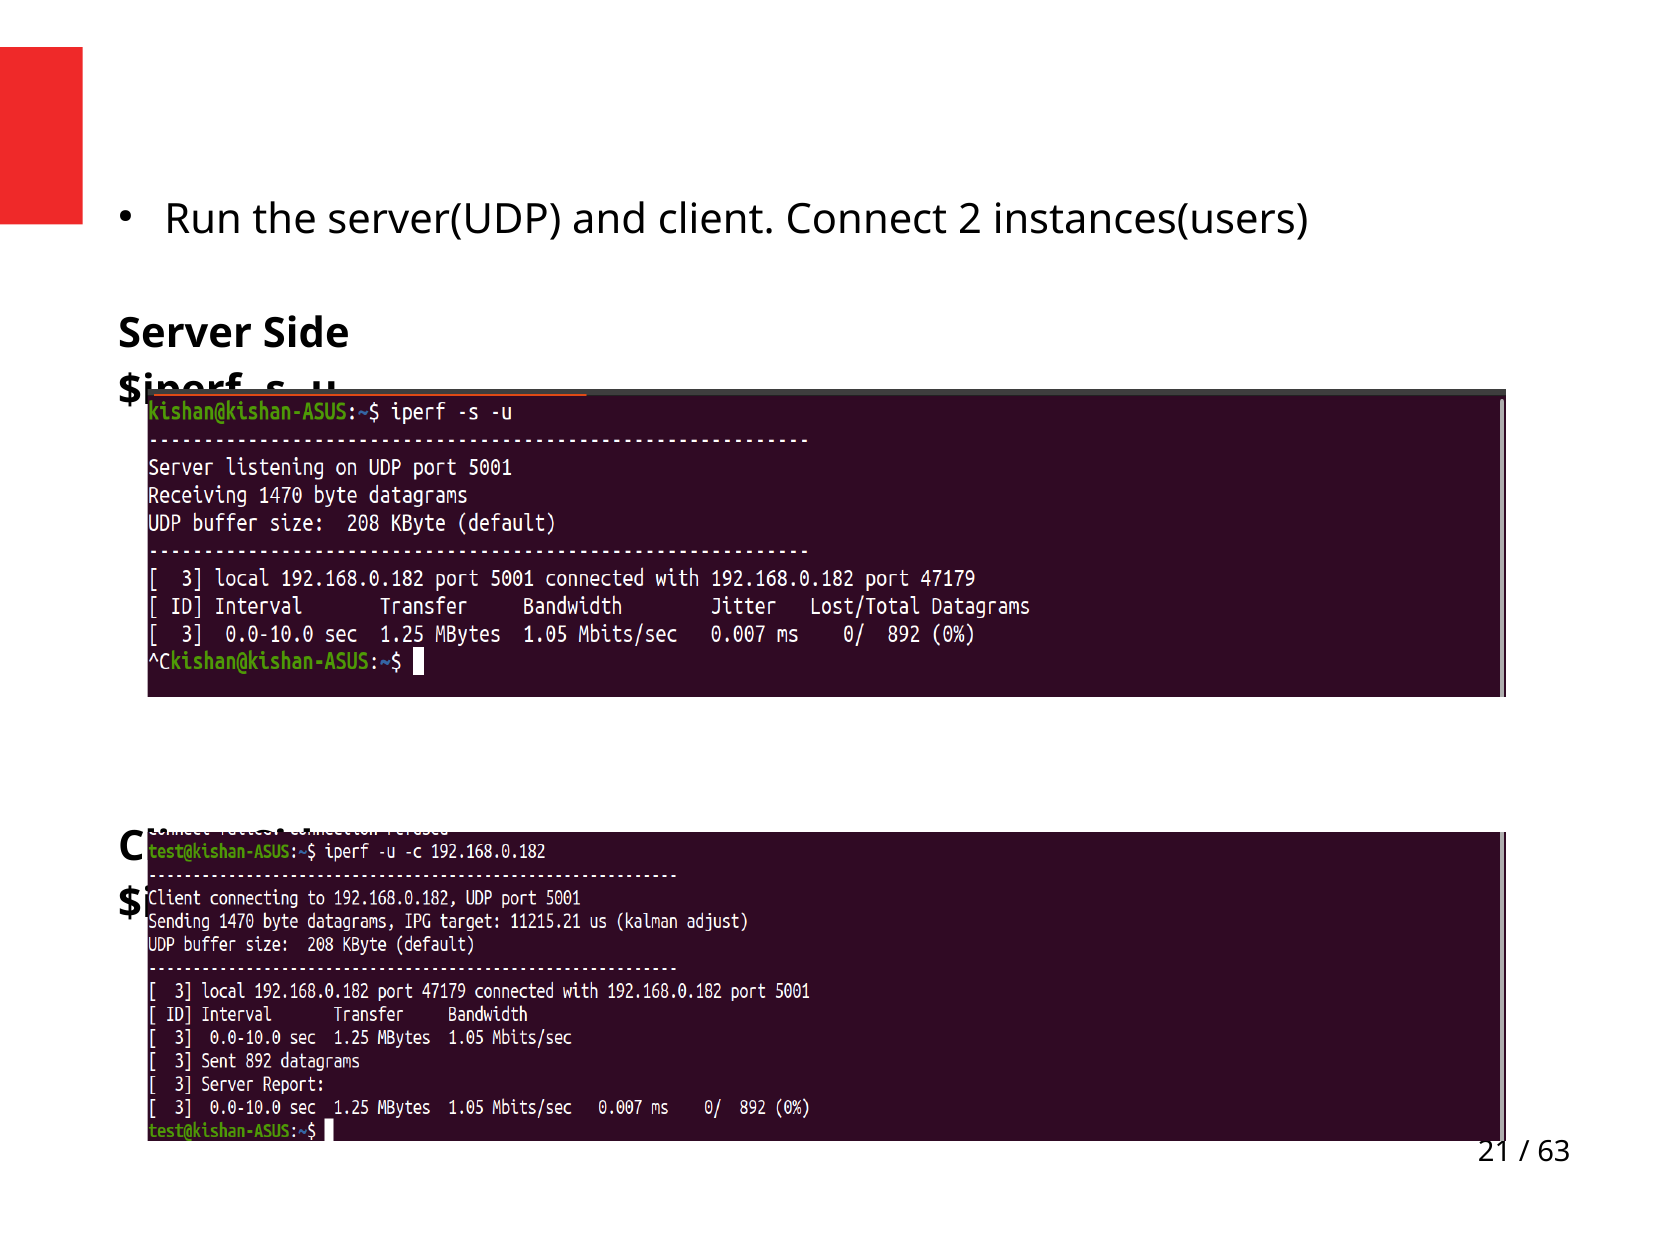

# Run the server(UDP) and client. Connect 2 instances(users)
Server Side
$iperf -s -u
Client Side
$iperf -u -c [server_IP_Address]
21